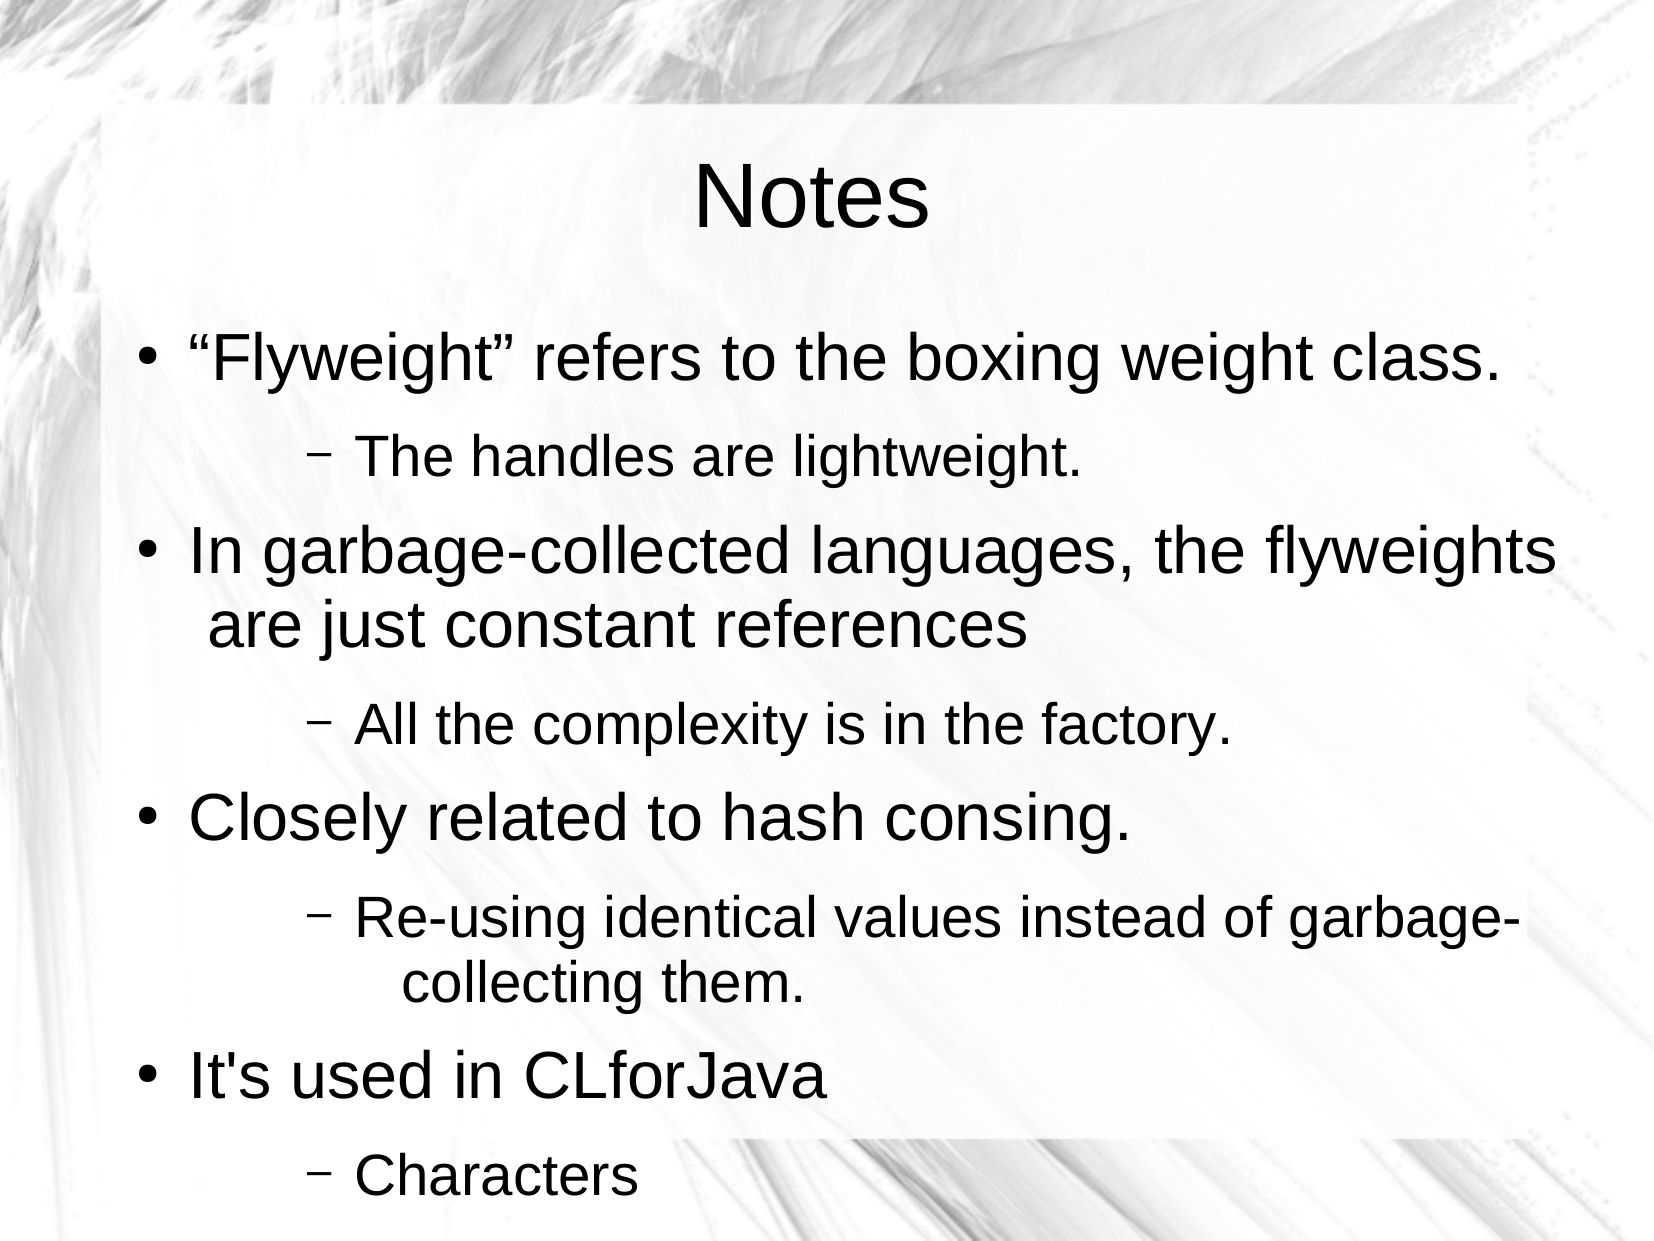

# Notes
“Flyweight” refers to the boxing weight class.
The handles are lightweight.
In garbage-collected languages, the flyweights are just constant references
All the complexity is in the factory.
Closely related to hash consing.
Re-using identical values instead of garbage-collecting them.
It's used in CLforJava
Characters